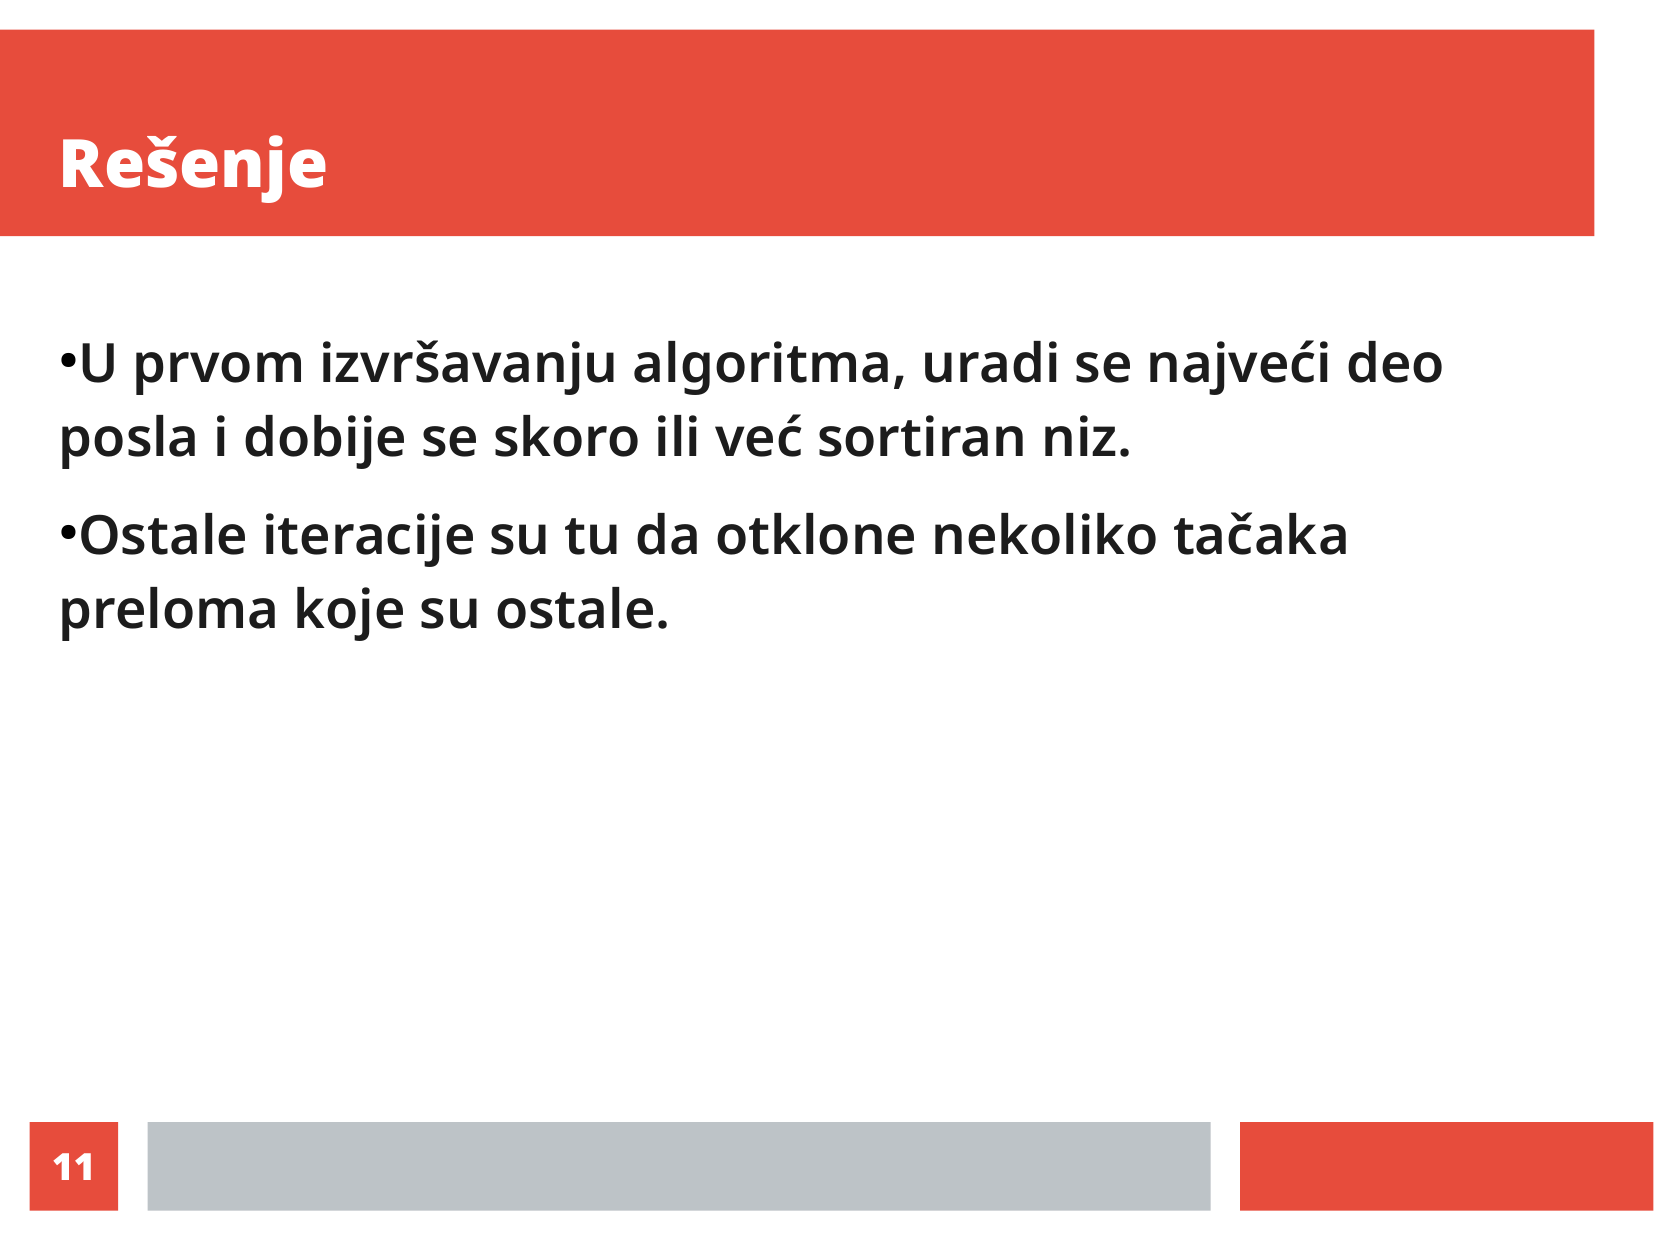

# Rešenje
U prvom izvršavanju algoritma, uradi se najveći deo posla i dobije se skoro ili već sortiran niz.
Ostale iteracije su tu da otklone nekoliko tačaka preloma koje su ostale.
11